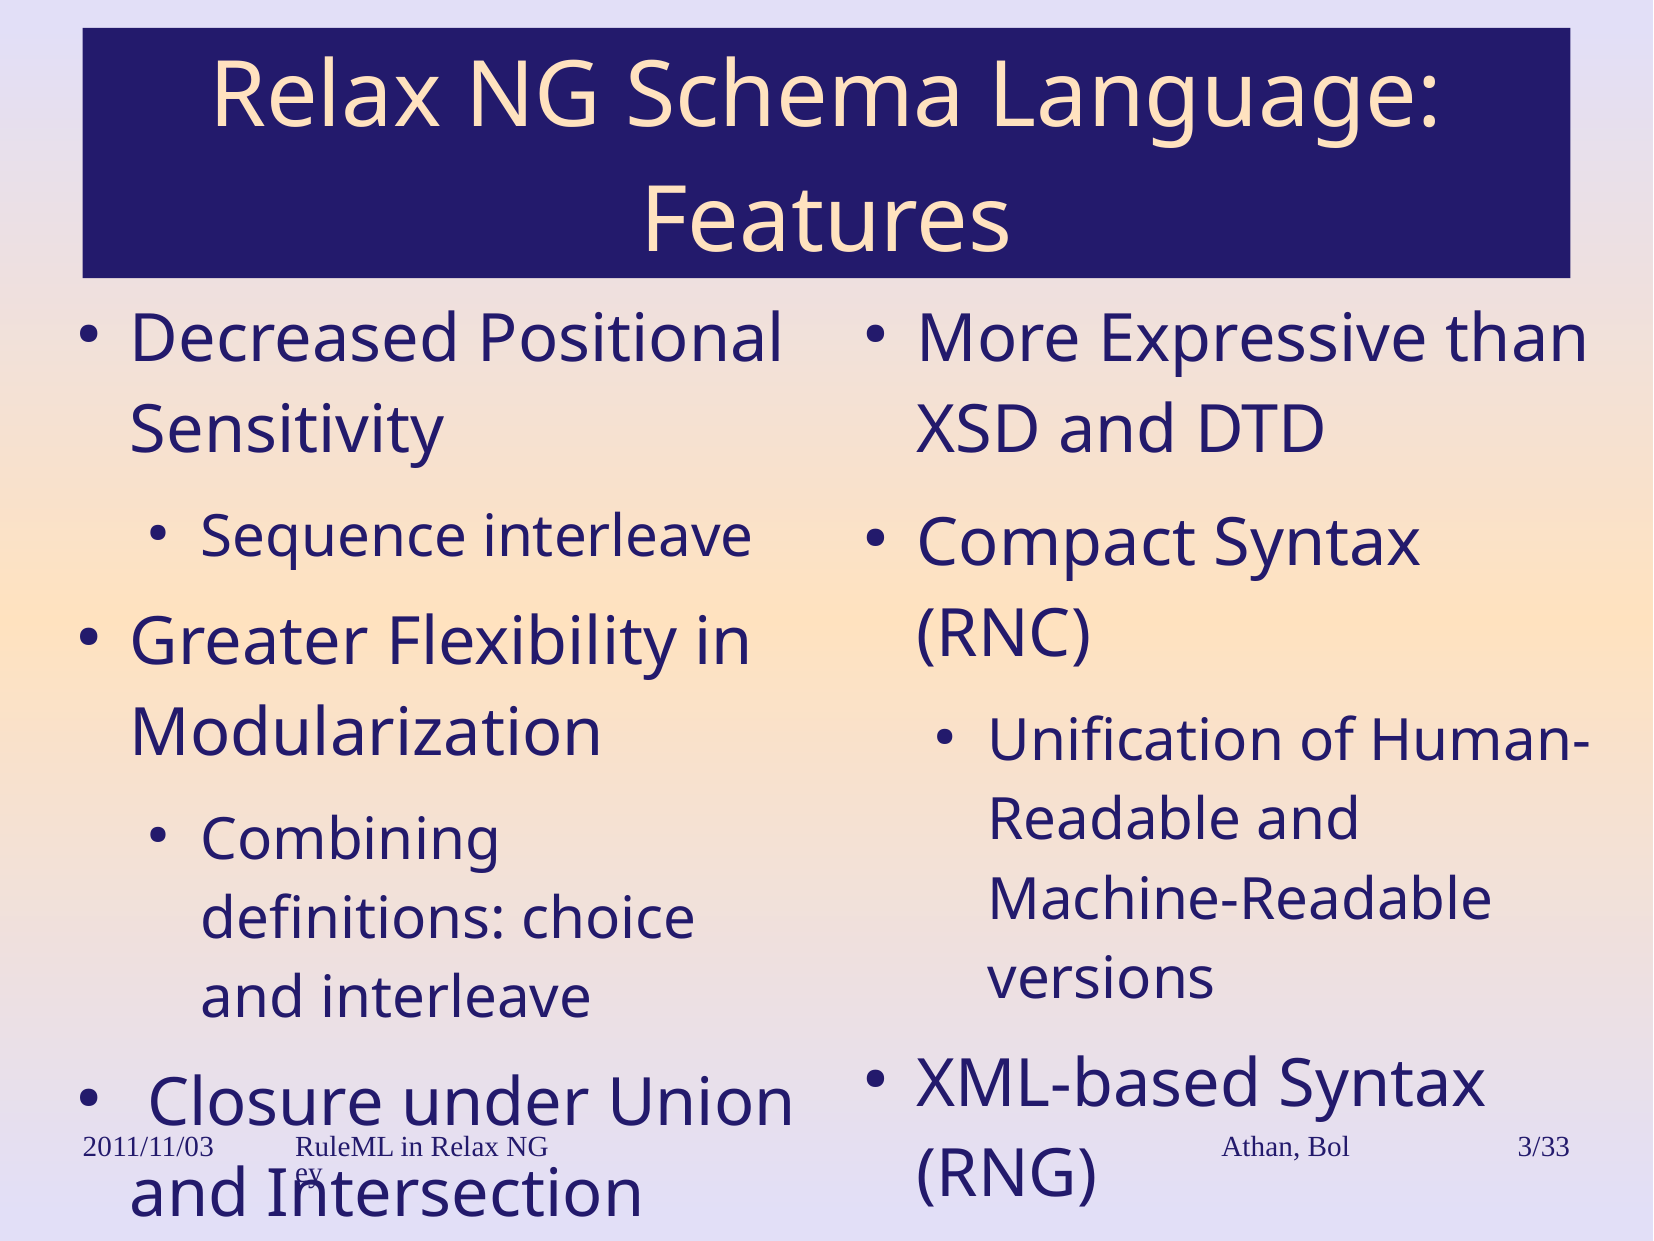

# Relax NG Schema Language: Features
Decreased Positional Sensitivity
Sequence interleave
Greater Flexibility in Modularization
Combining definitions: choice and interleave
 Closure under Union and Intersection
More Expressive than XSD and DTD
Compact Syntax (RNC)
Uniﬁcation of Human-Readable and Machine-Readable versions
XML-based Syntax (RNG)
Enables meta-schema
2011/11/03
RuleML in Relax NG Athan, Boley
3